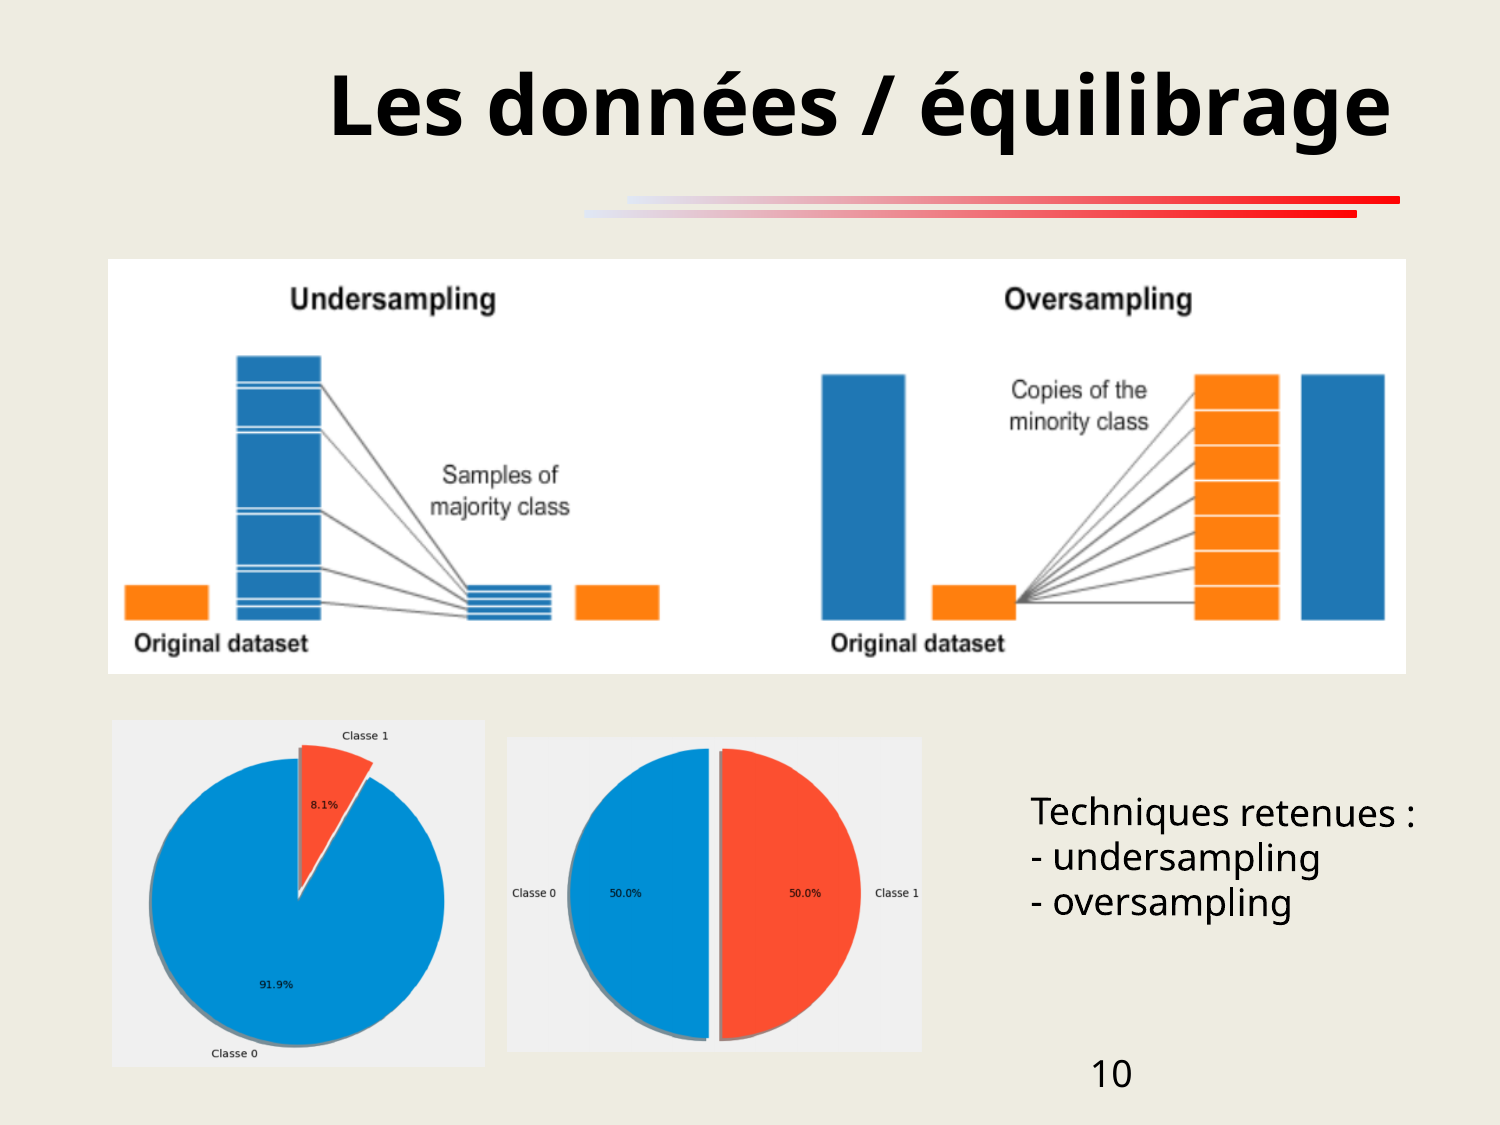

# Les données / équilibrage
Techniques retenues :
- undersampling
- oversampling